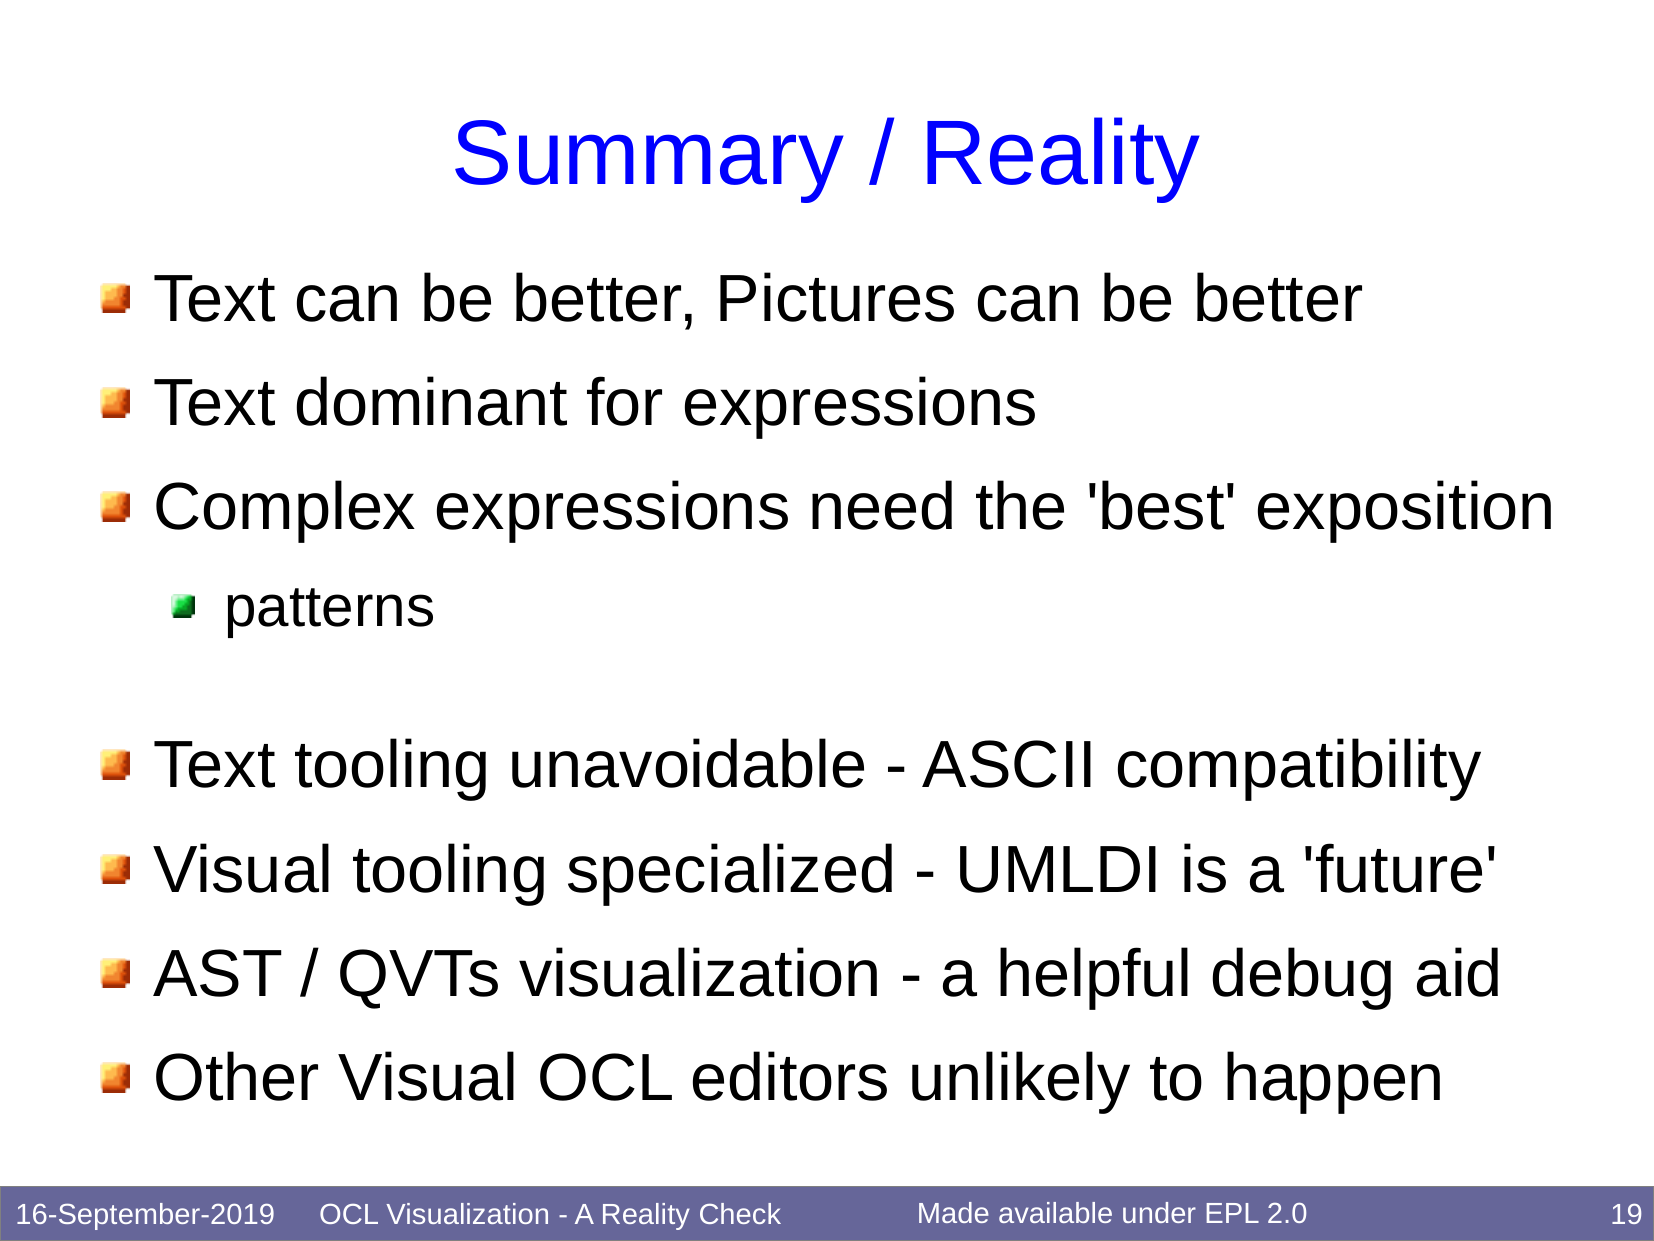

# Summary / Reality
Text can be better, Pictures can be better
Text dominant for expressions
Complex expressions need the 'best' exposition
patterns
Text tooling unavoidable - ASCII compatibility
Visual tooling specialized - UMLDI is a 'future'
AST / QVTs visualization - a helpful debug aid
Other Visual OCL editors unlikely to happen
16-September-2019
OCL Visualization - A Reality Check
19